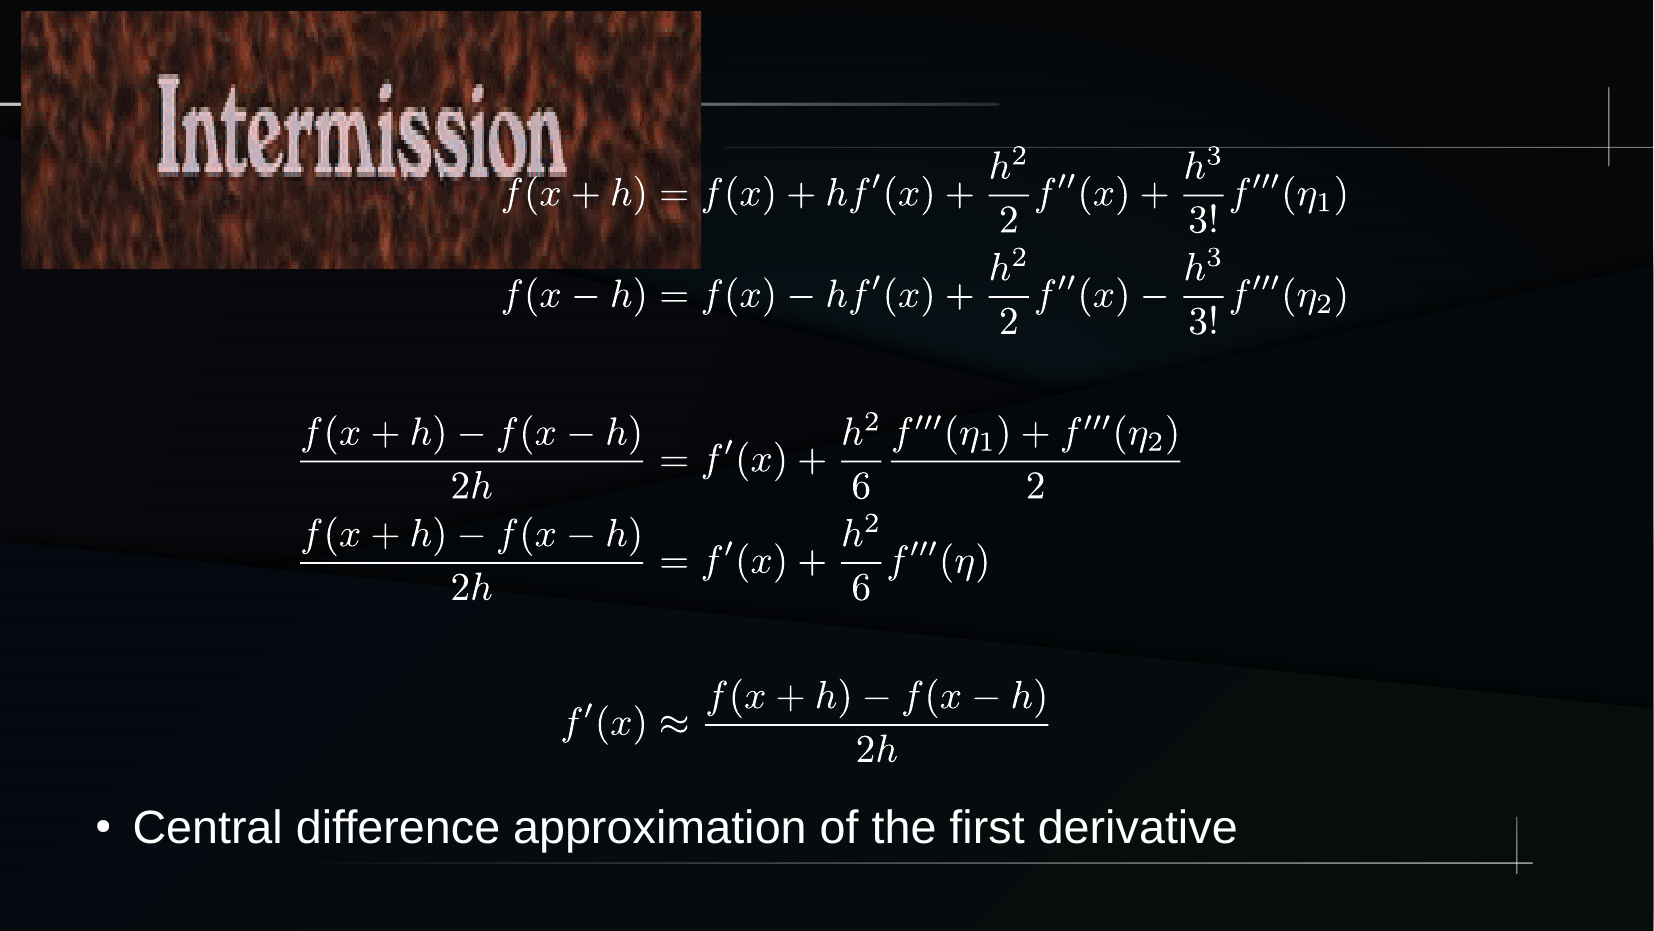

# Central difference approximation of the first derivative